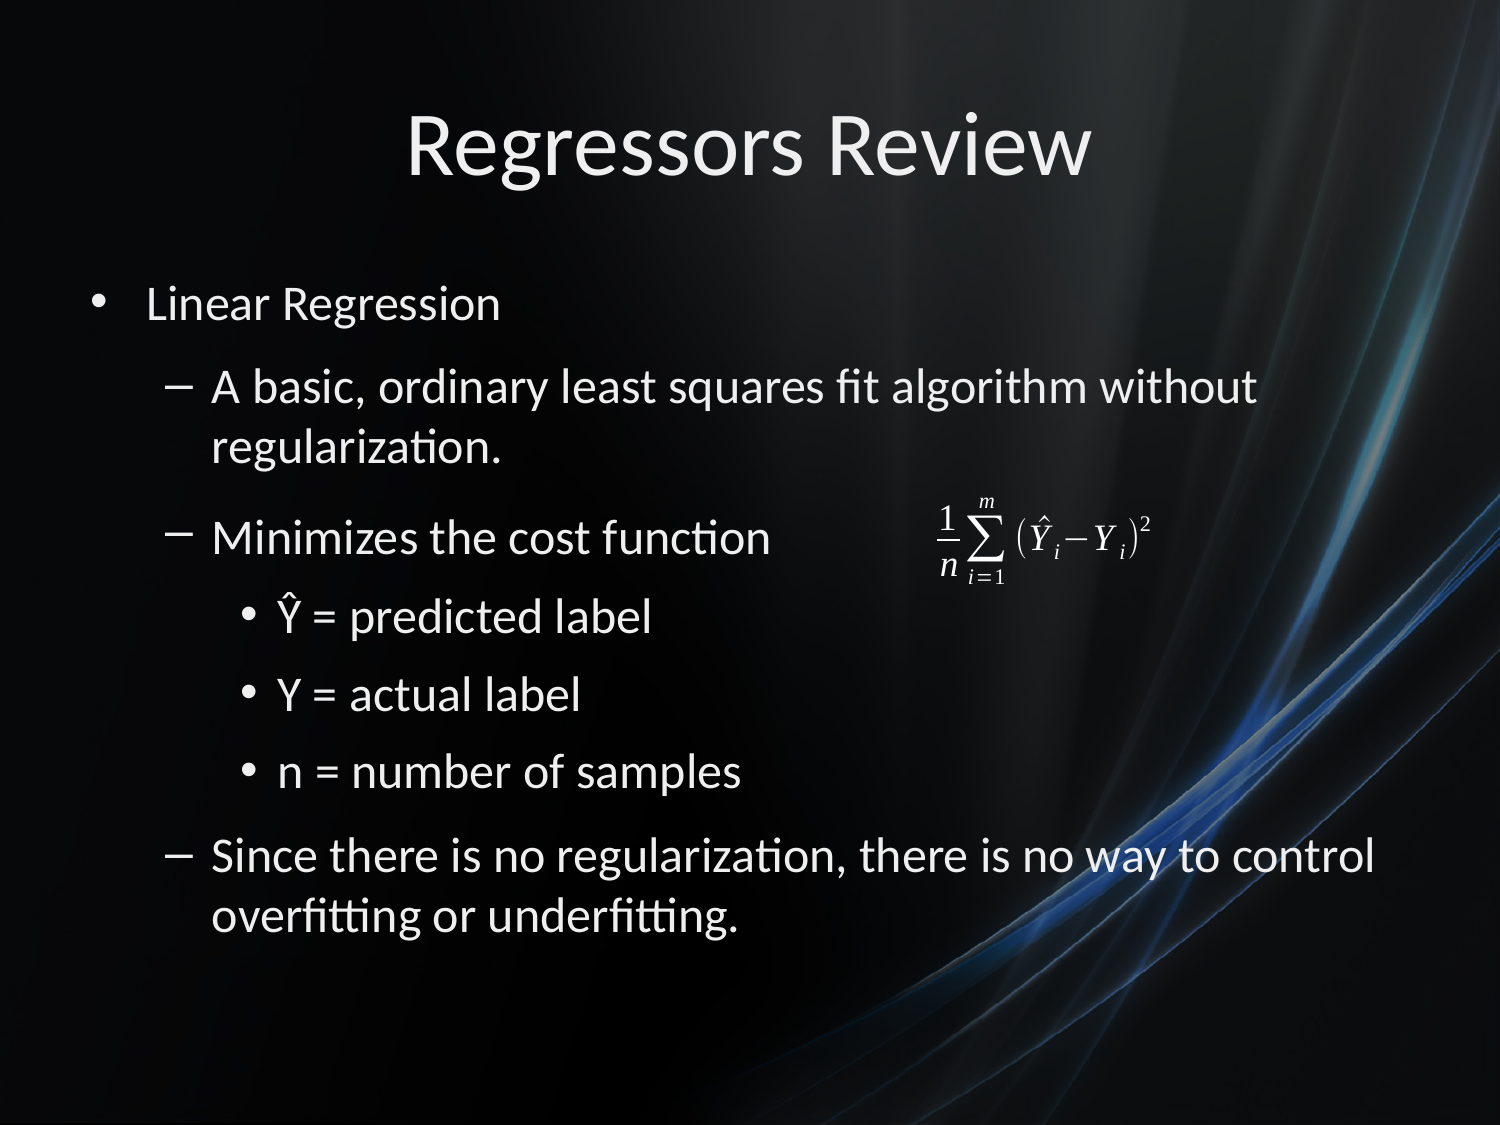

# Regressors Review
Linear Regression
A basic, ordinary least squares fit algorithm without regularization.
Minimizes the cost function
Ŷ = predicted label
Y = actual label
n = number of samples
Since there is no regularization, there is no way to control overfitting or underfitting.